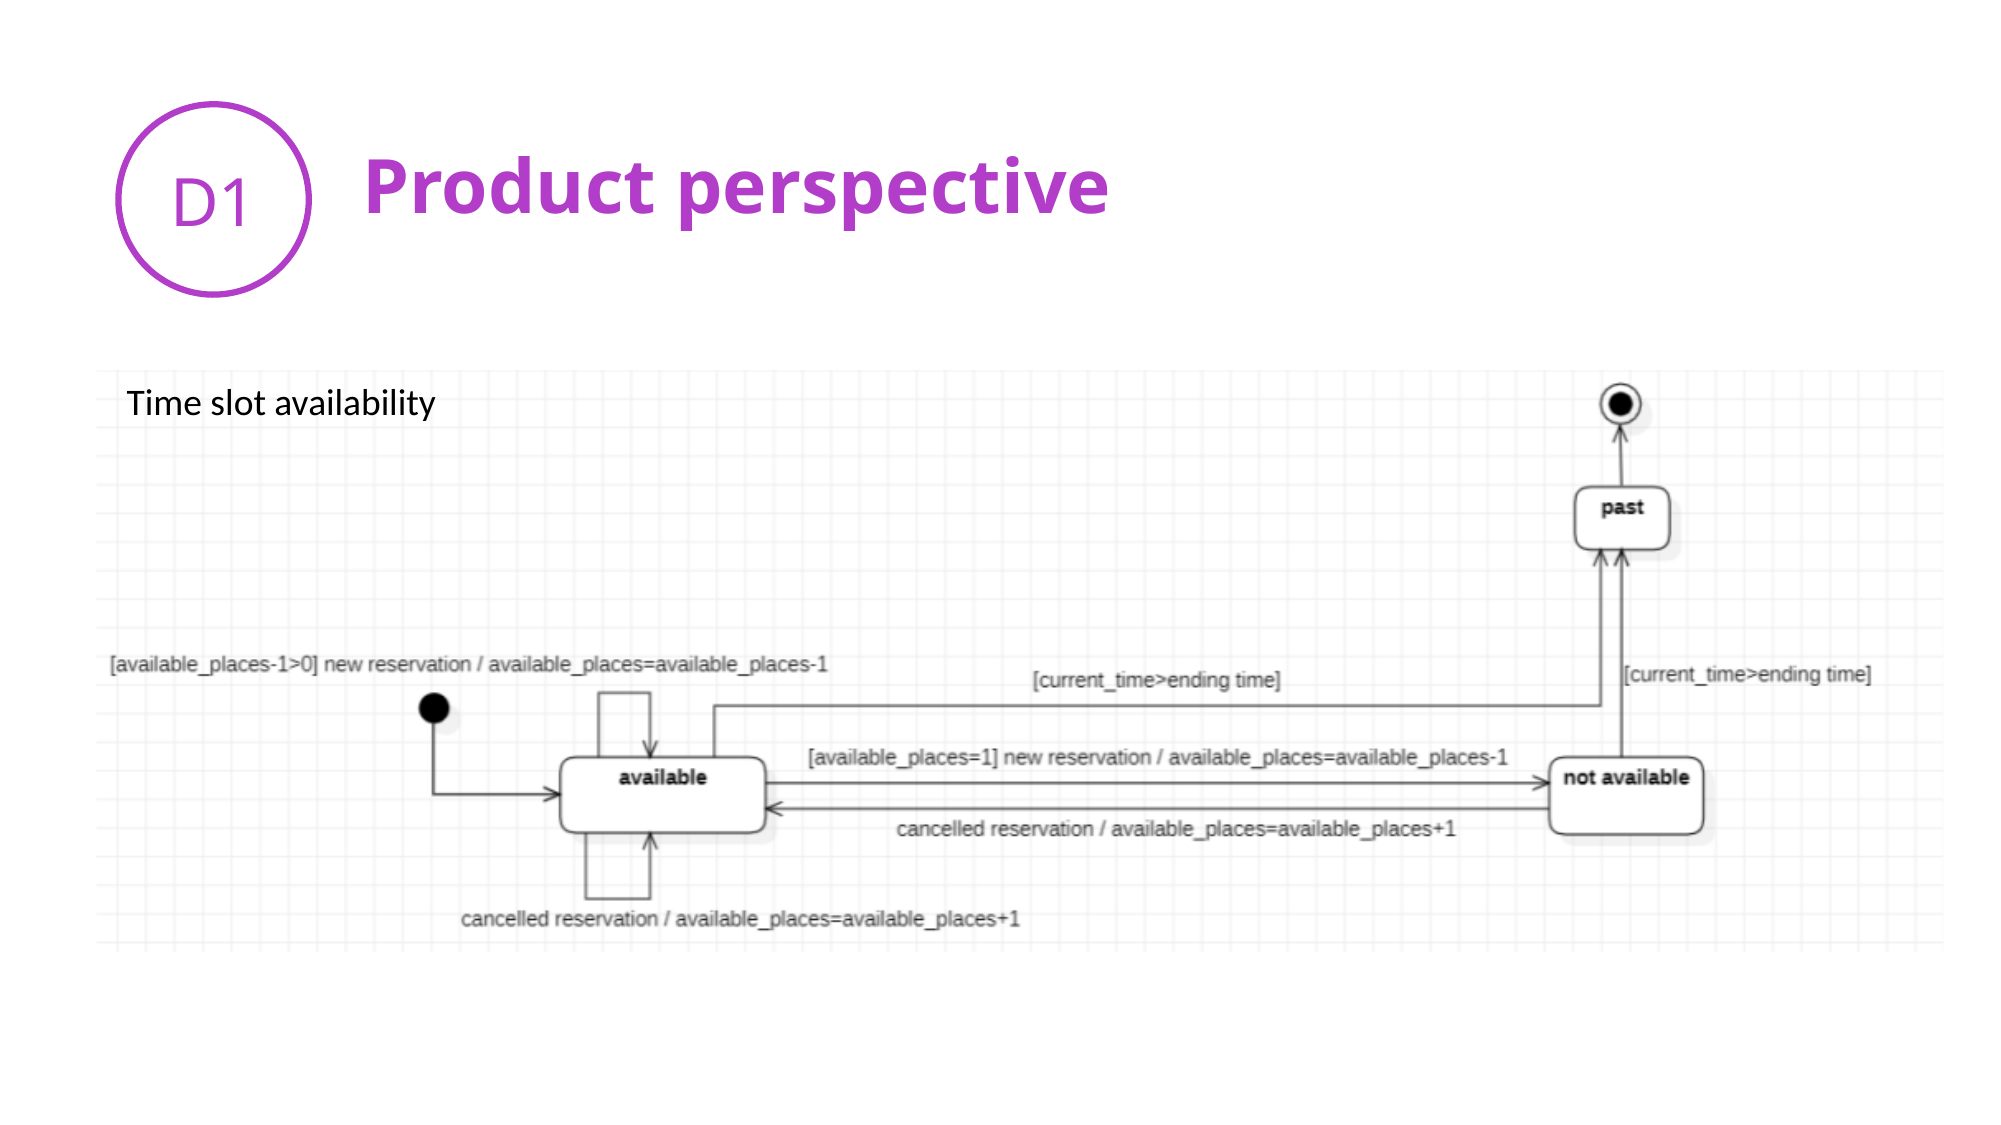

D1
# Product perspective
Time slot availability